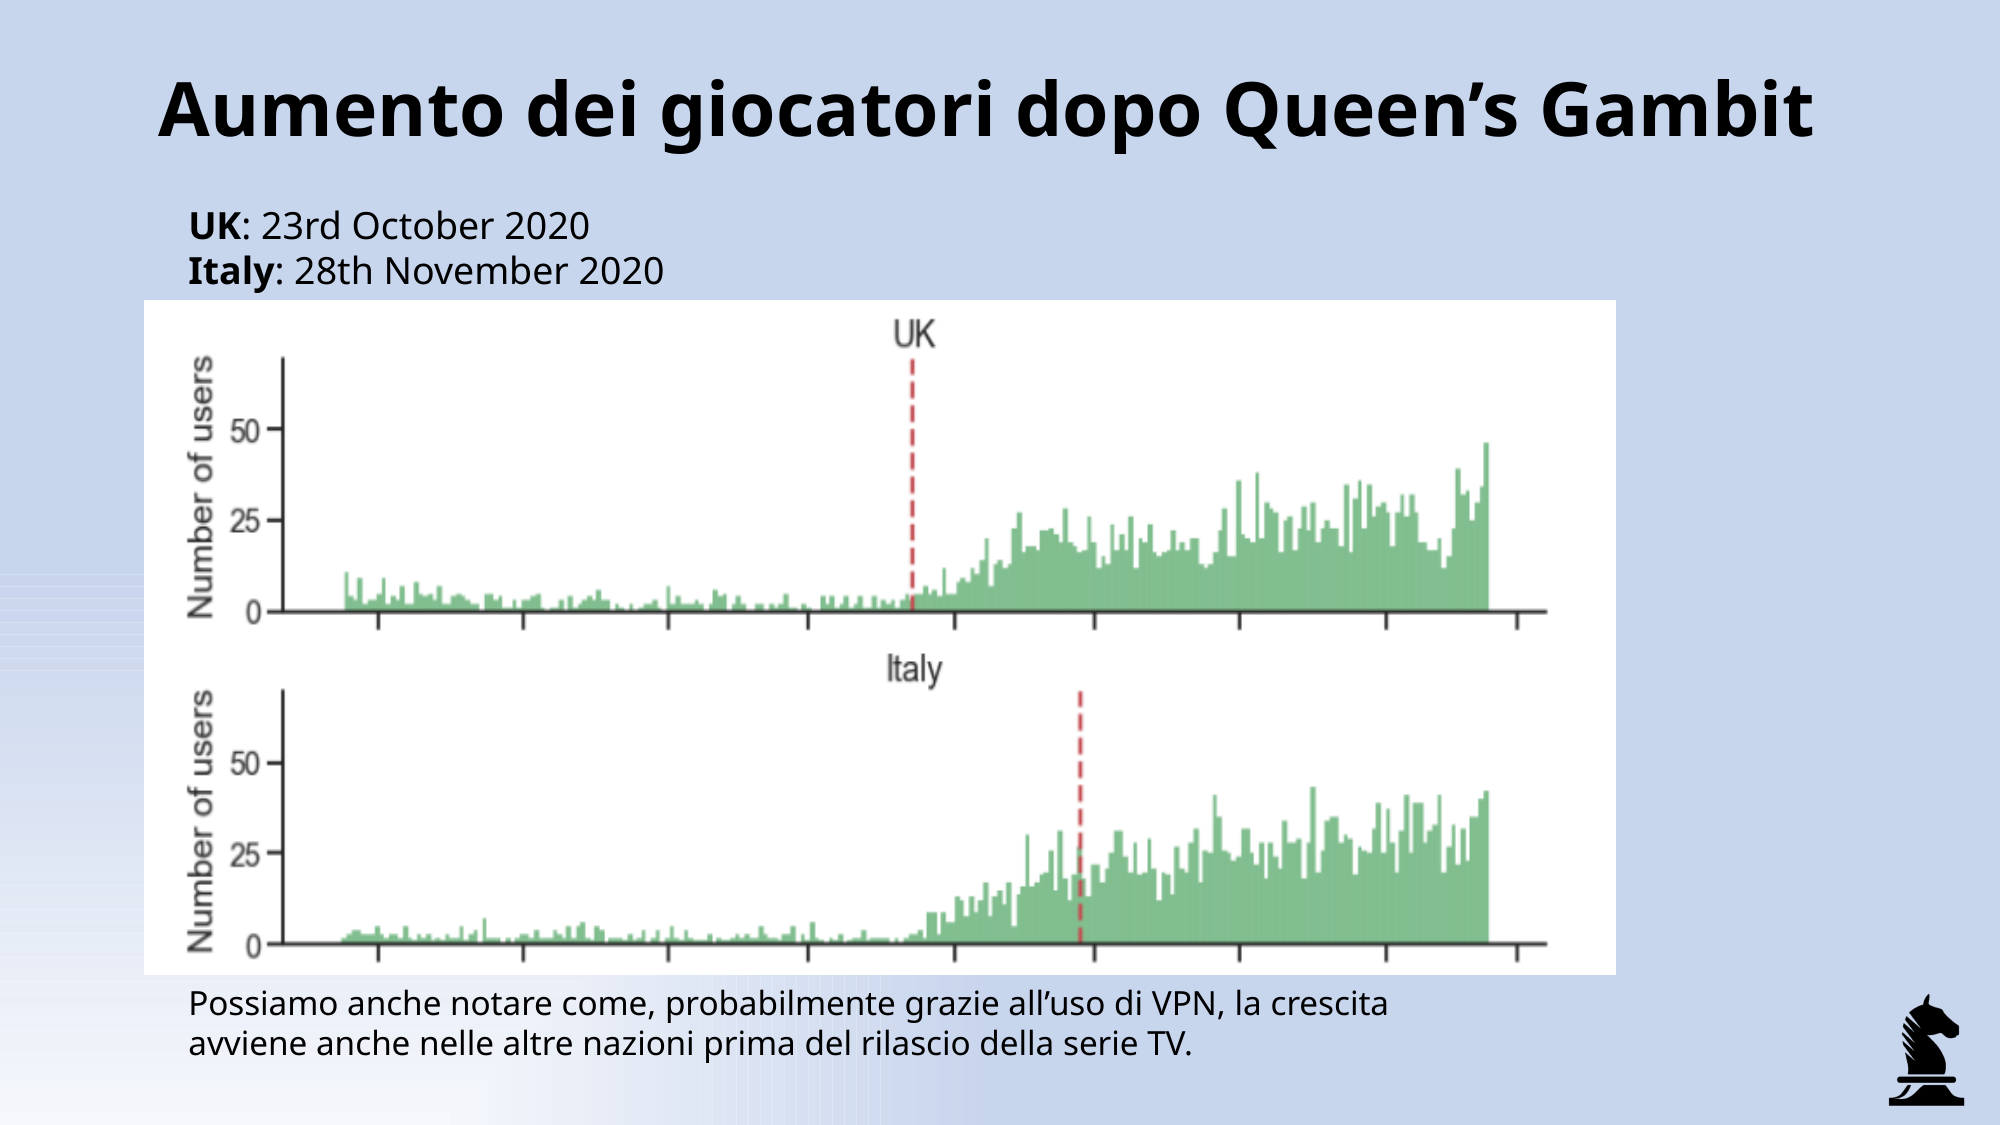

Aumento dei giocatori dopo Queen’s Gambit
UK: 23rd October 2020
Italy: 28th November 2020
Possiamo anche notare come, probabilmente grazie all’uso di VPN, la crescita avviene anche nelle altre nazioni prima del rilascio della serie TV.